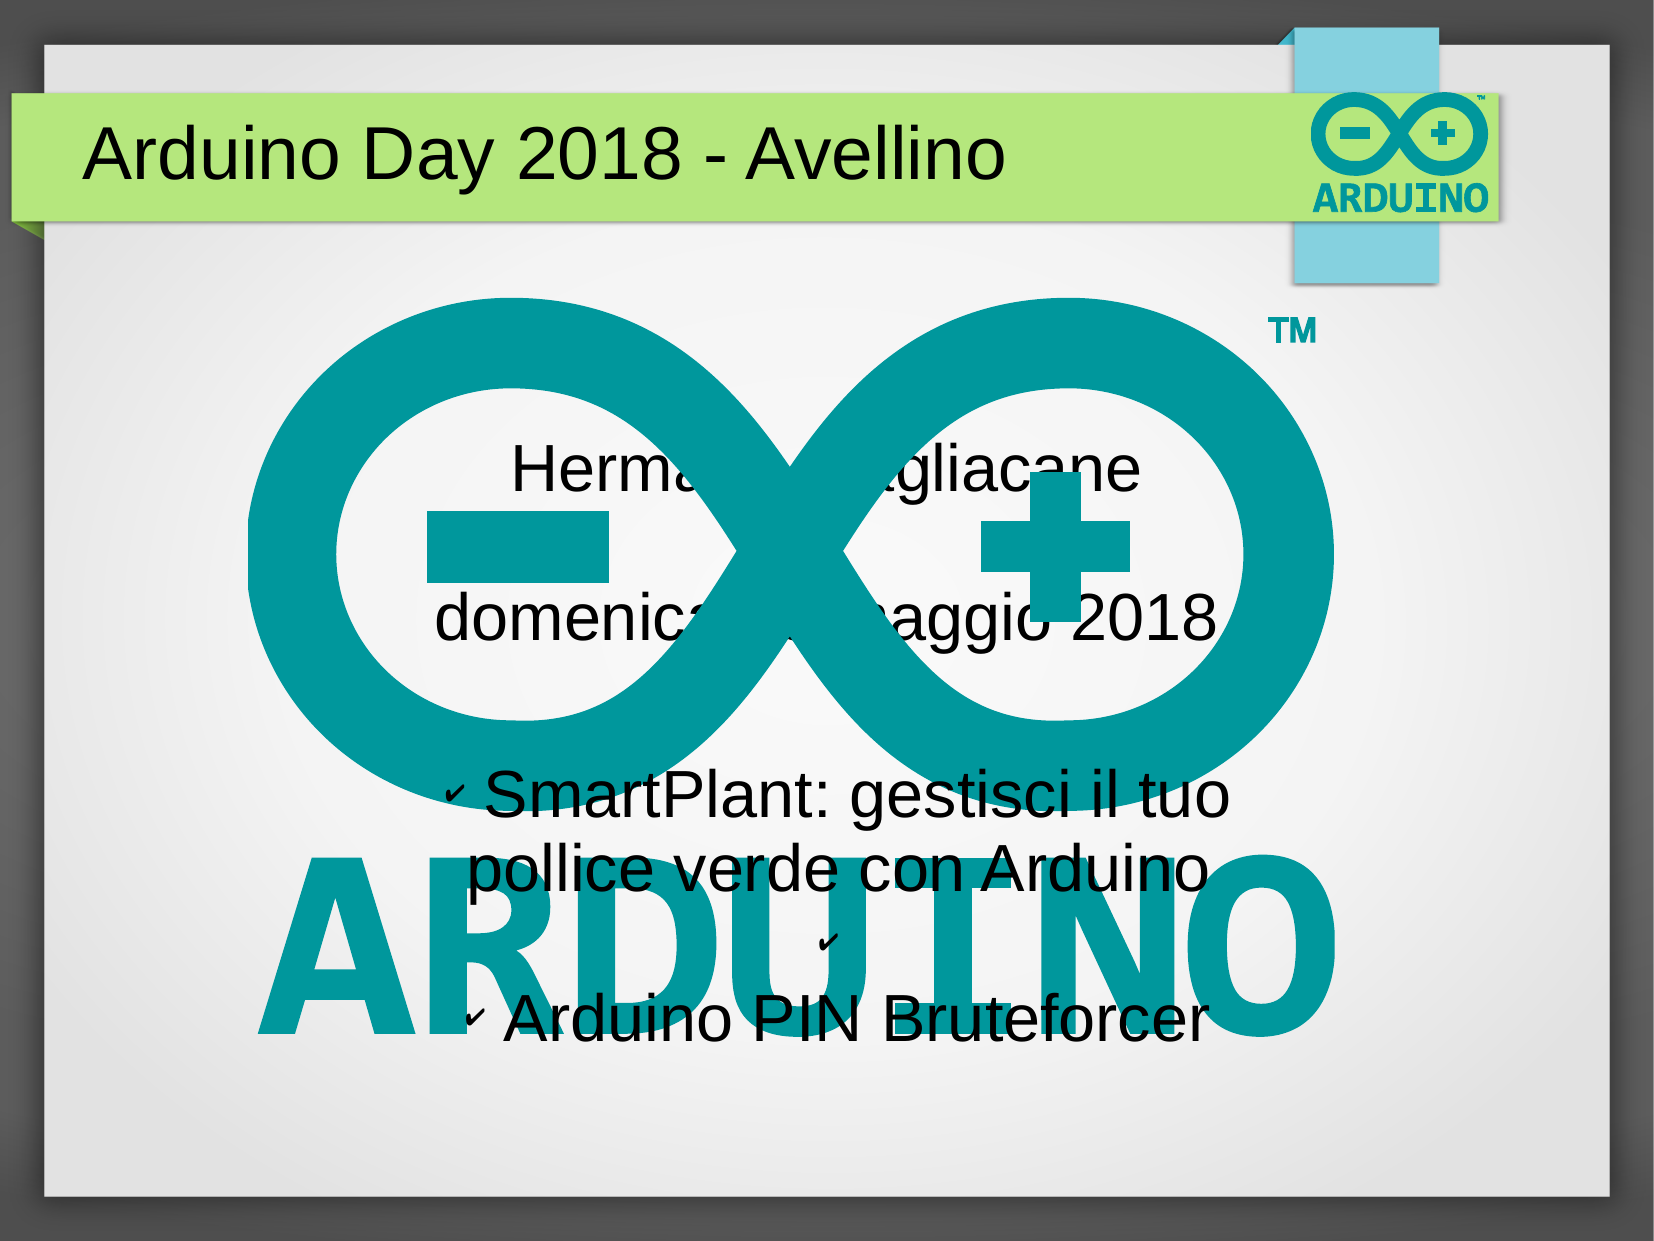

# Arduino Day 2018 - Avellino
Hermann Magliacane
domenica 13 maggio 2018
 SmartPlant: gestisci il tuo pollice verde con Arduino
 Arduino PIN Bruteforcer